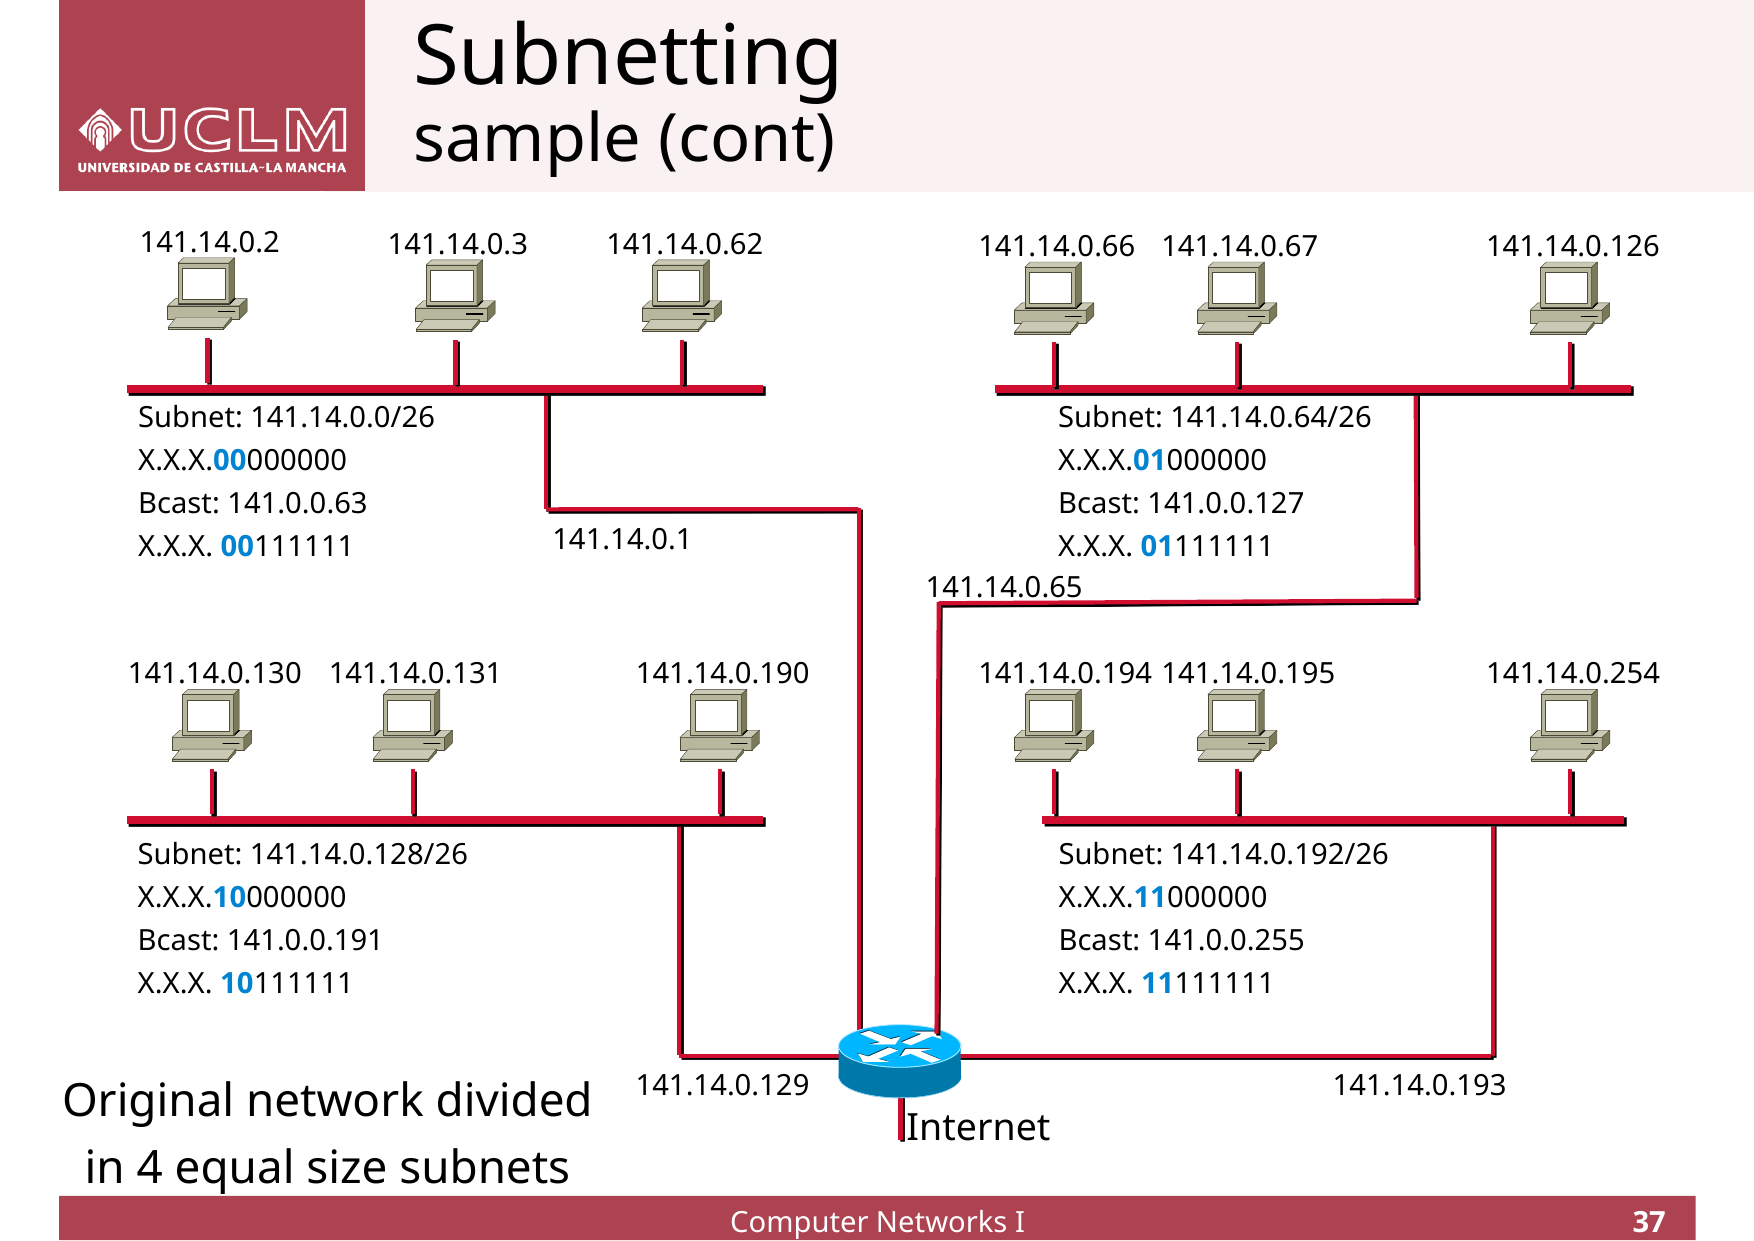

# Subnetting sample (cont)
141.14.0.2
141.14.0.3
141.14.0.62
141.14.0.66
141.14.0.67
141.14.0.126
Subnet: 141.14.0.0/26
X.X.X.00000000
Bcast: 141.0.0.63
X.X.X. 00111111
Subnet: 141.14.0.64/26
X.X.X.01000000
Bcast: 141.0.0.127
X.X.X. 01111111
141.14.0.1
141.14.0.65
141.14.0.130
141.14.0.131
141.14.0.190
141.14.0.194
141.14.0.195
141.14.0.254
Subnet: 141.14.0.128/26
X.X.X.10000000
Bcast: 141.0.0.191
X.X.X. 10111111
Subnet: 141.14.0.192/26
X.X.X.11000000
Bcast: 141.0.0.255
X.X.X. 11111111
141.14.0.129
141.14.0.193
Original network divided
in 4 equal size subnets
Internet
Computer Networks I
37